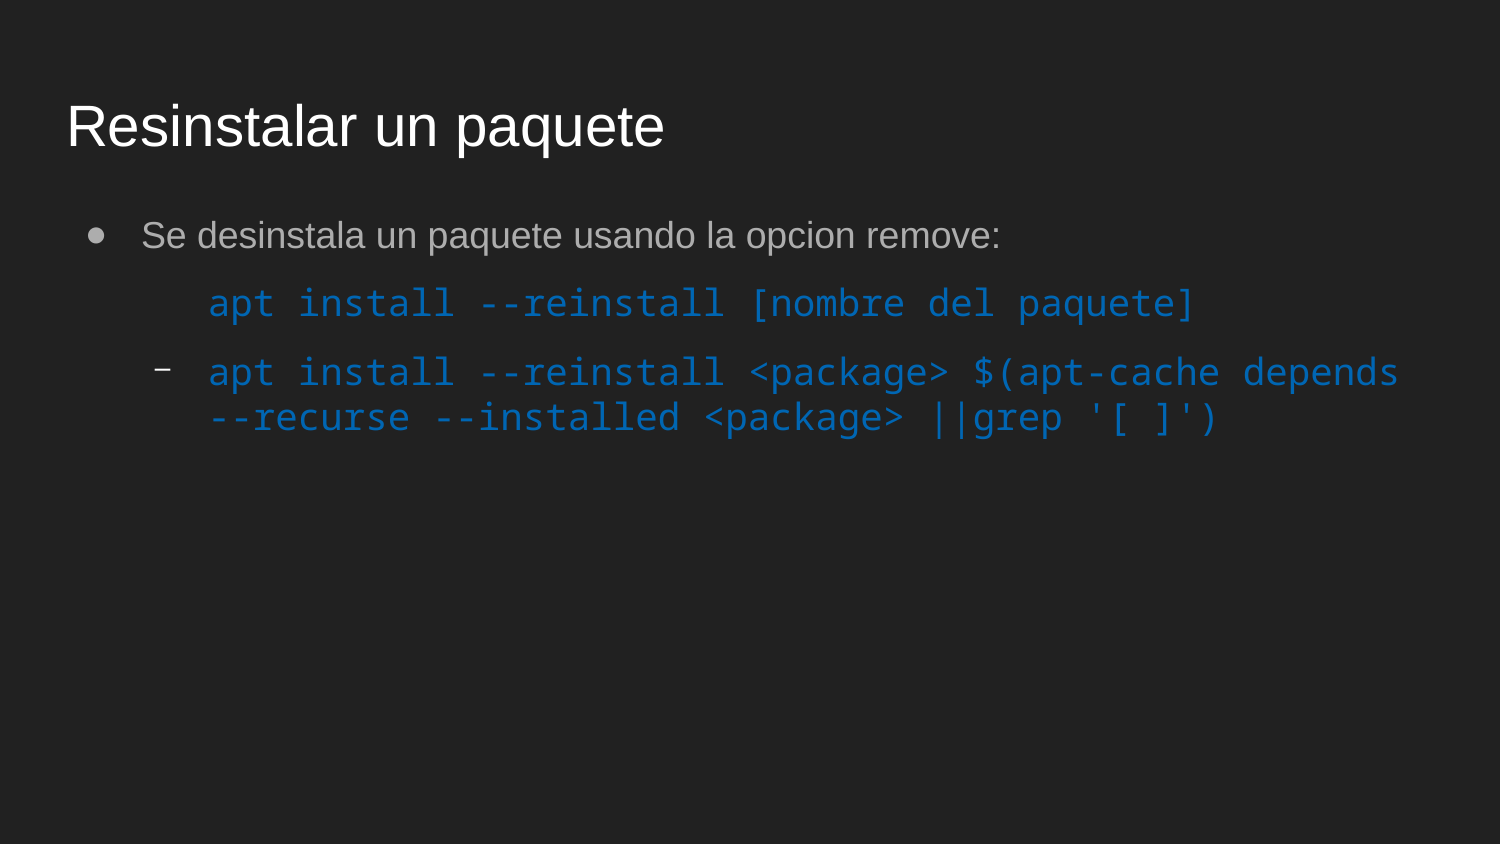

# Resinstalar un paquete
Se desinstala un paquete usando la opcion remove:
apt install --reinstall [nombre del paquete]
apt install --reinstall <package> $(apt-cache depends --recurse --installed <package> ||grep '[ ]')